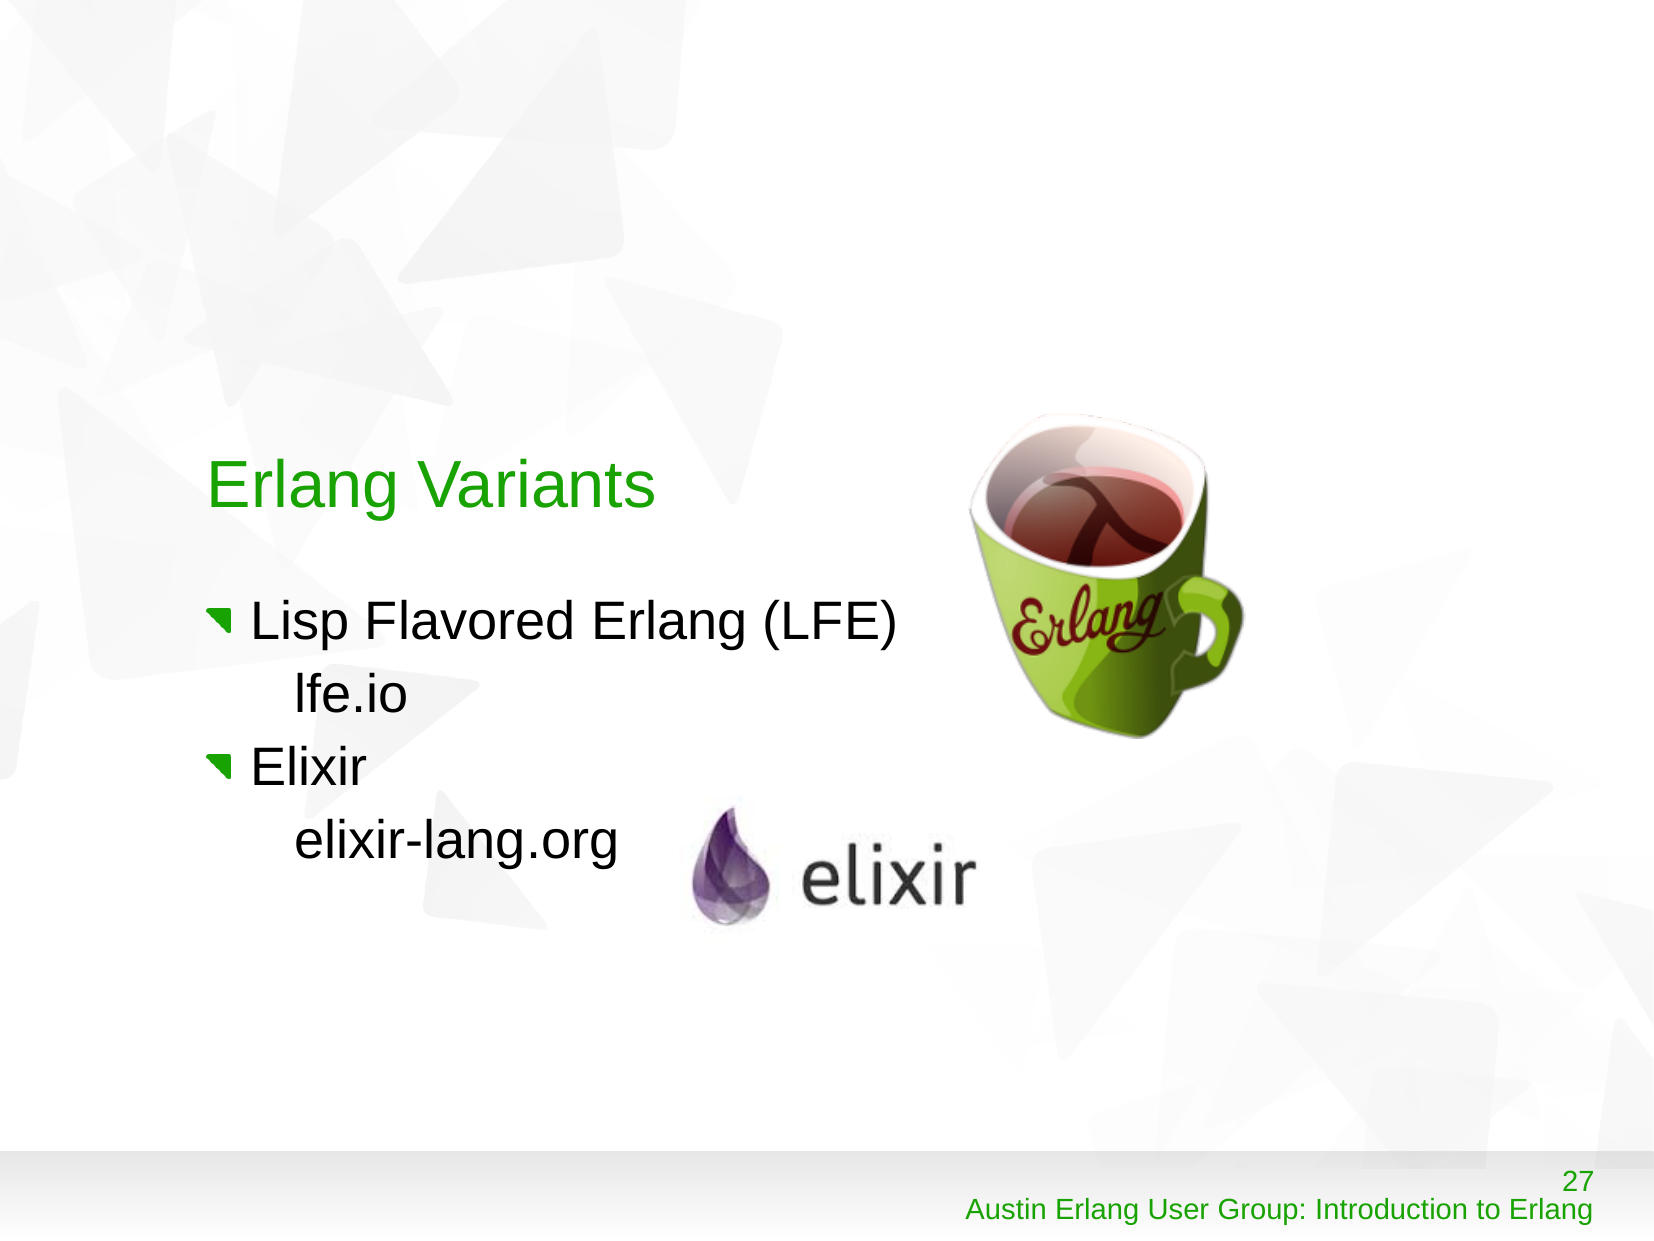

# Erlang Variants
Lisp Flavored Erlang (LFE)
lfe.io
Elixir
elixir-lang.org
27
Austin Erlang User Group: Introduction to Erlang